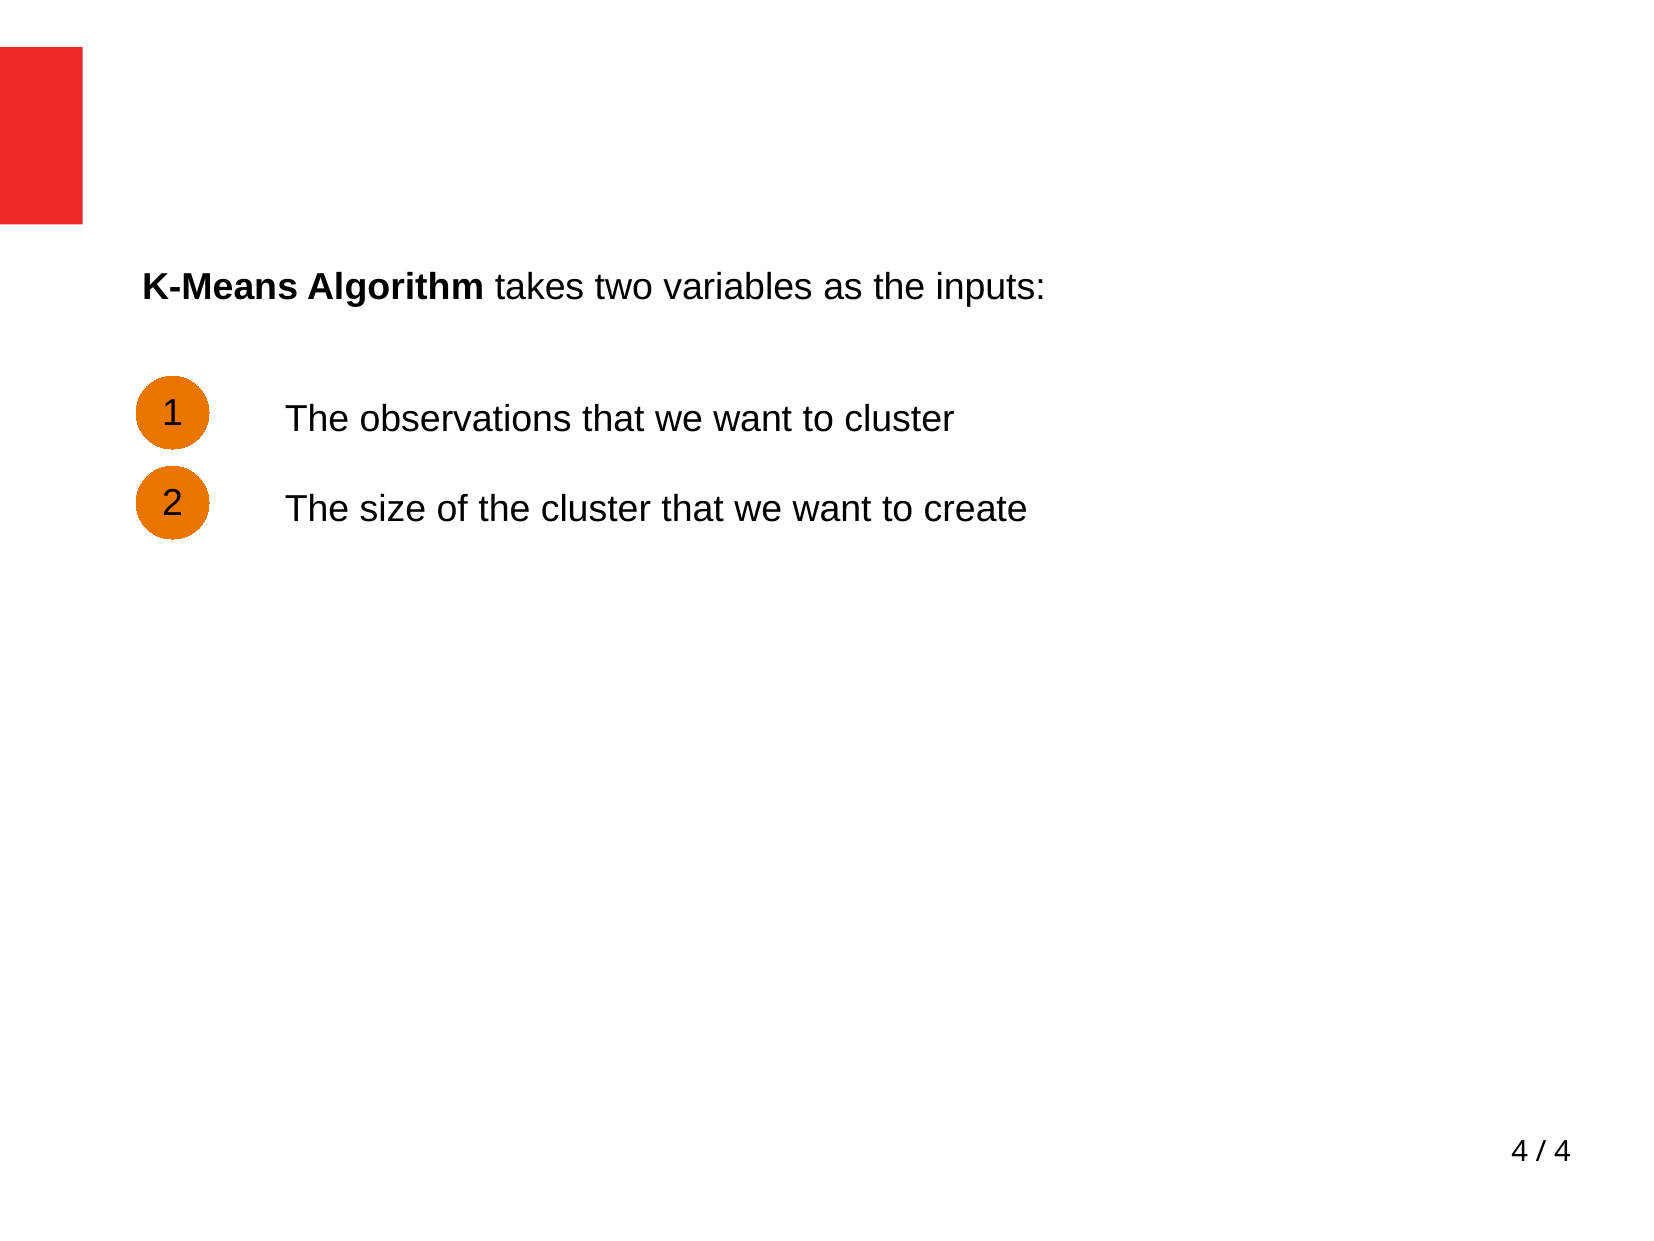

K-Means Algorithm takes two variables as the inputs:
1
2
The observations that we want to cluster
The size of the cluster that we want to create
4